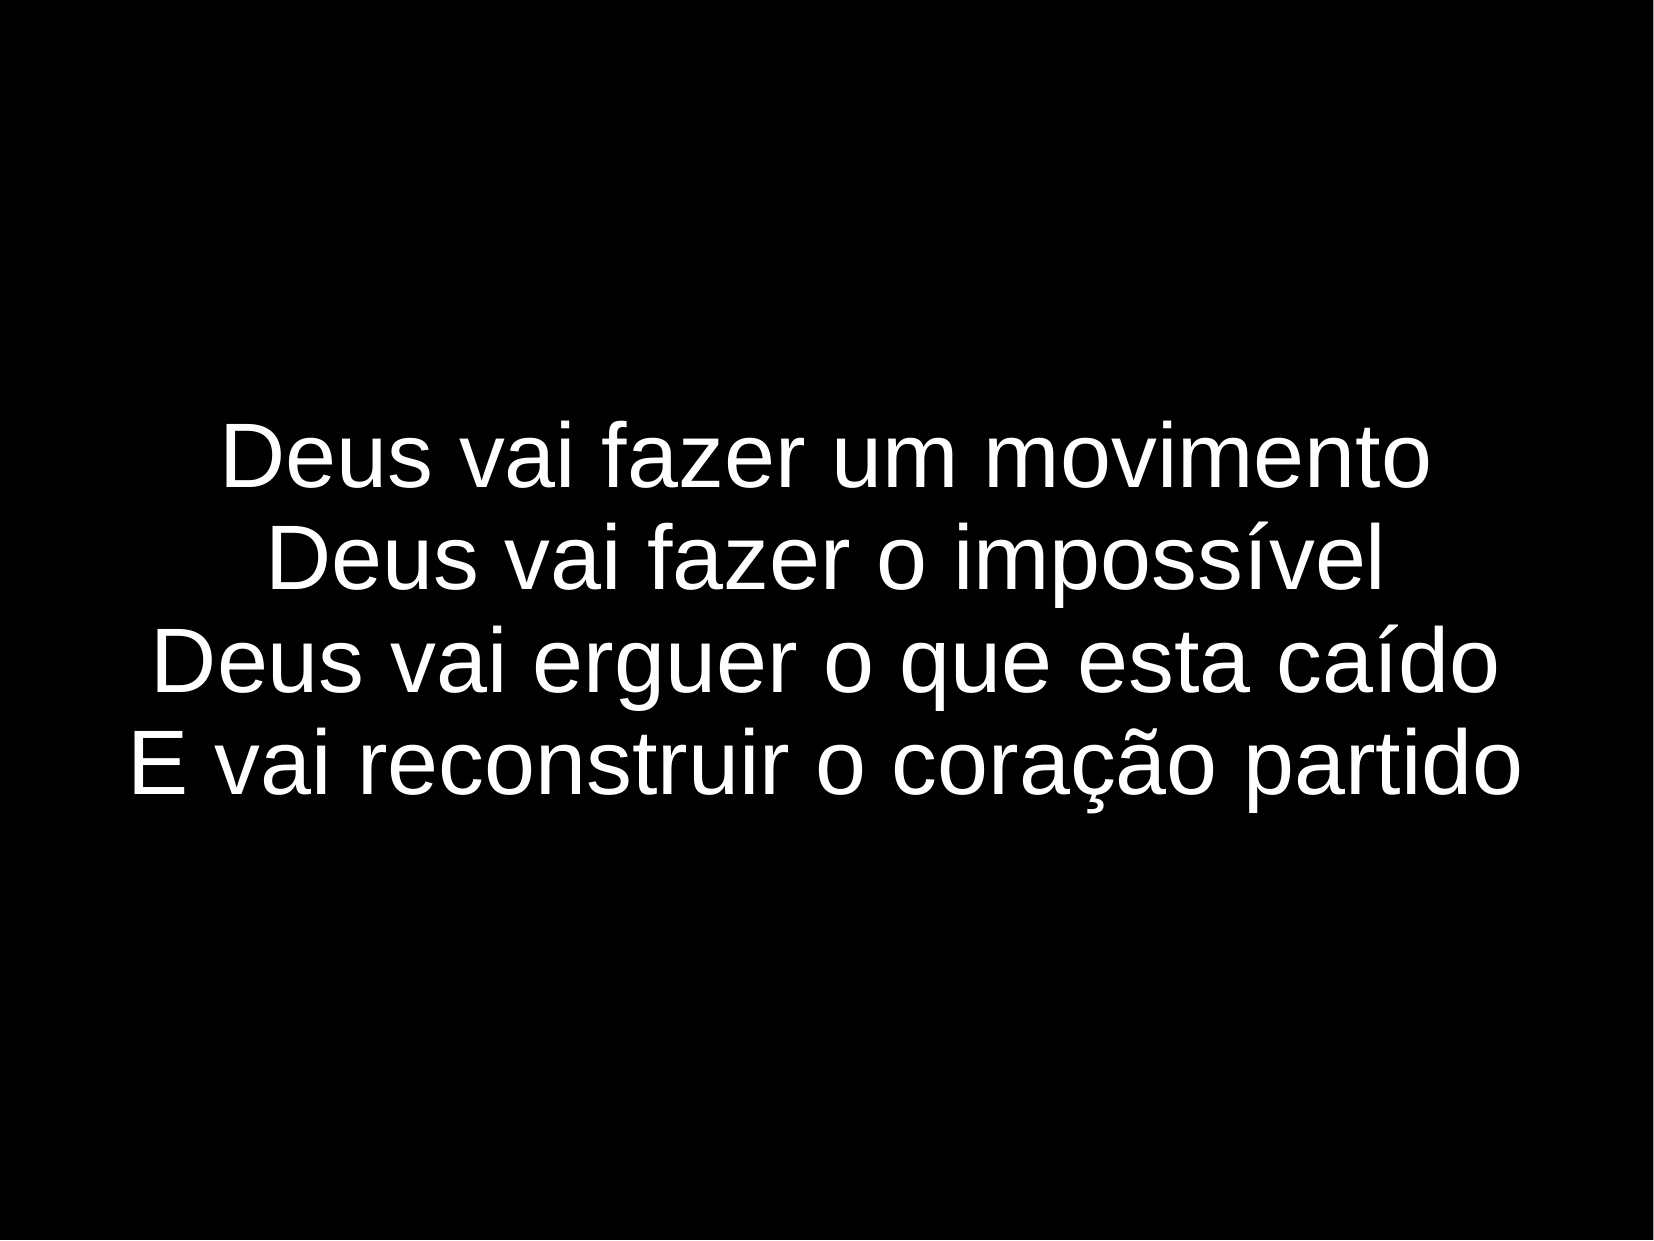

# Deus vai fazer um movimento
Deus vai fazer o impossível
Deus vai erguer o que esta caído
E vai reconstruir o coração partido